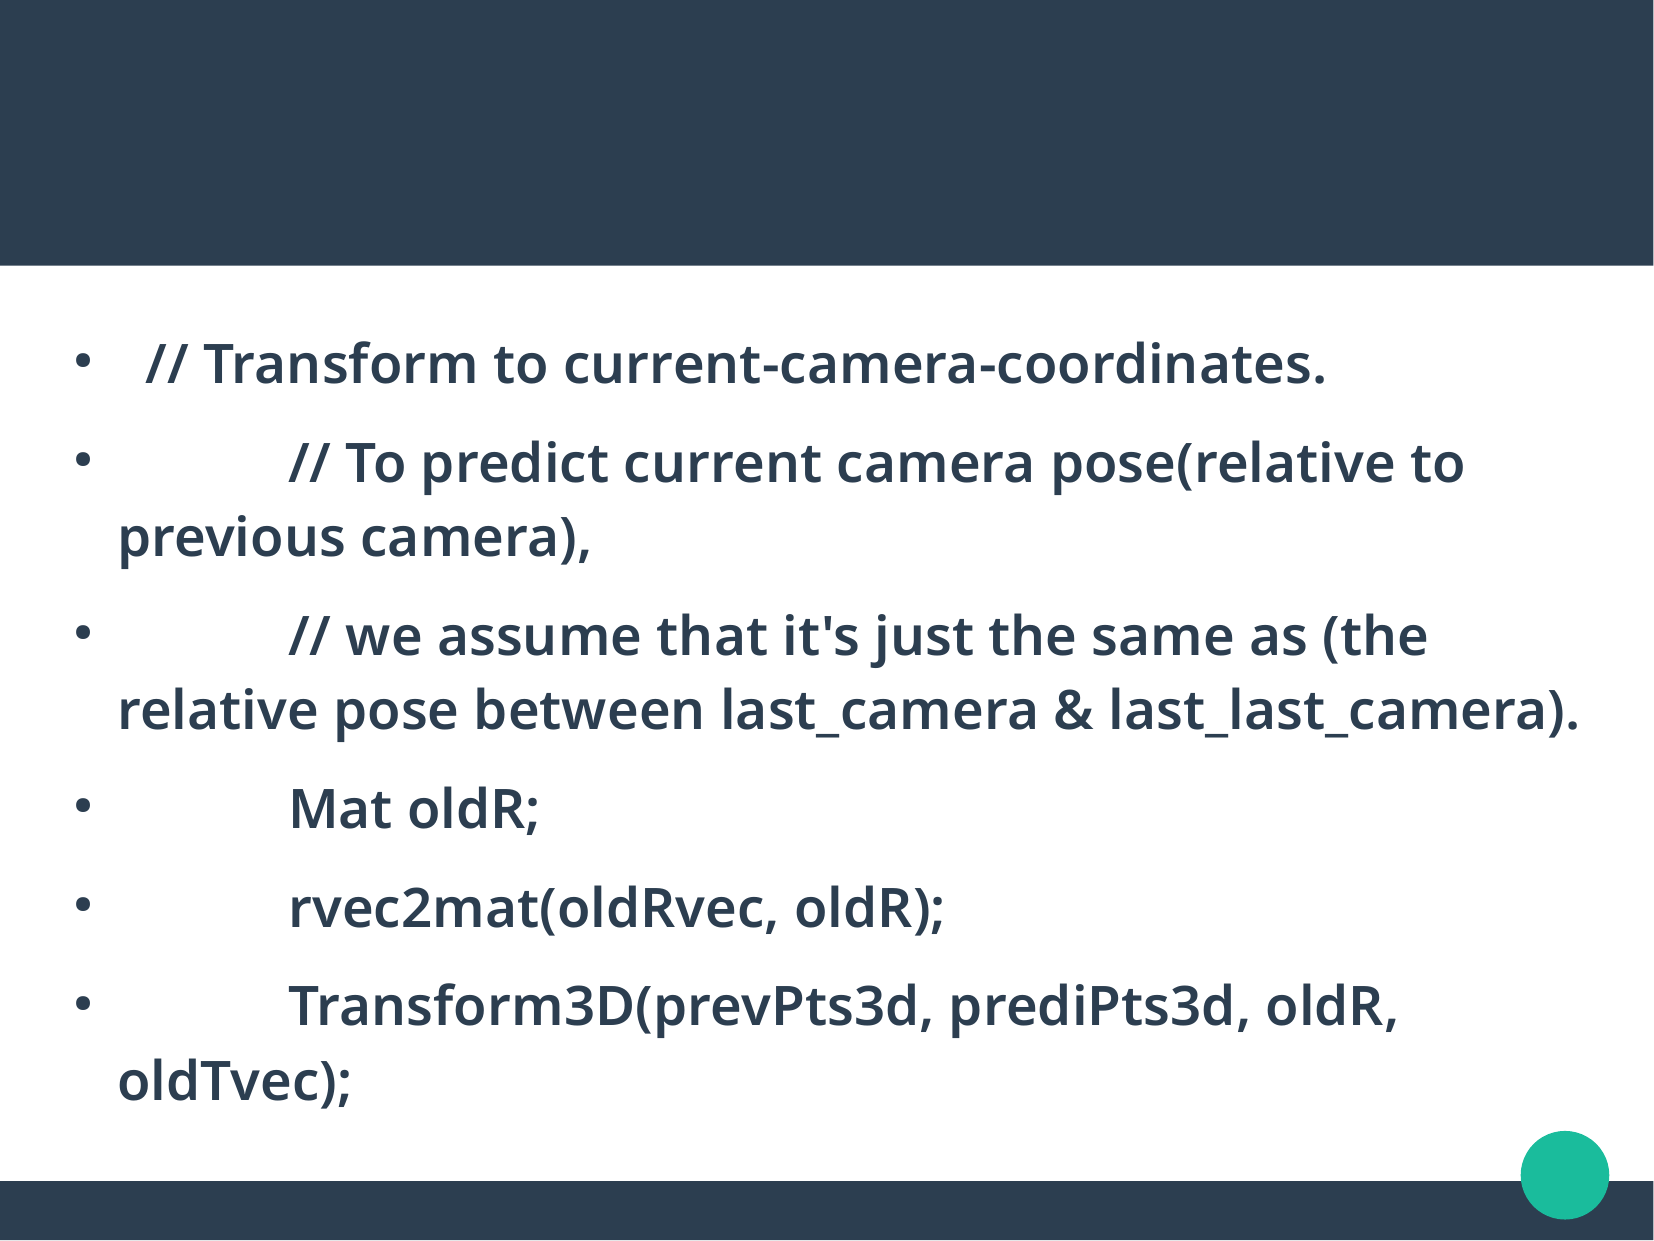

#
 // Transform to current-camera-coordinates.
 // To predict current camera pose(relative to previous camera),
 // we assume that it's just the same as (the relative pose between last_camera & last_last_camera).
 Mat oldR;
 rvec2mat(oldRvec, oldR);
 Transform3D(prevPts3d, prediPts3d, oldR, oldTvec);